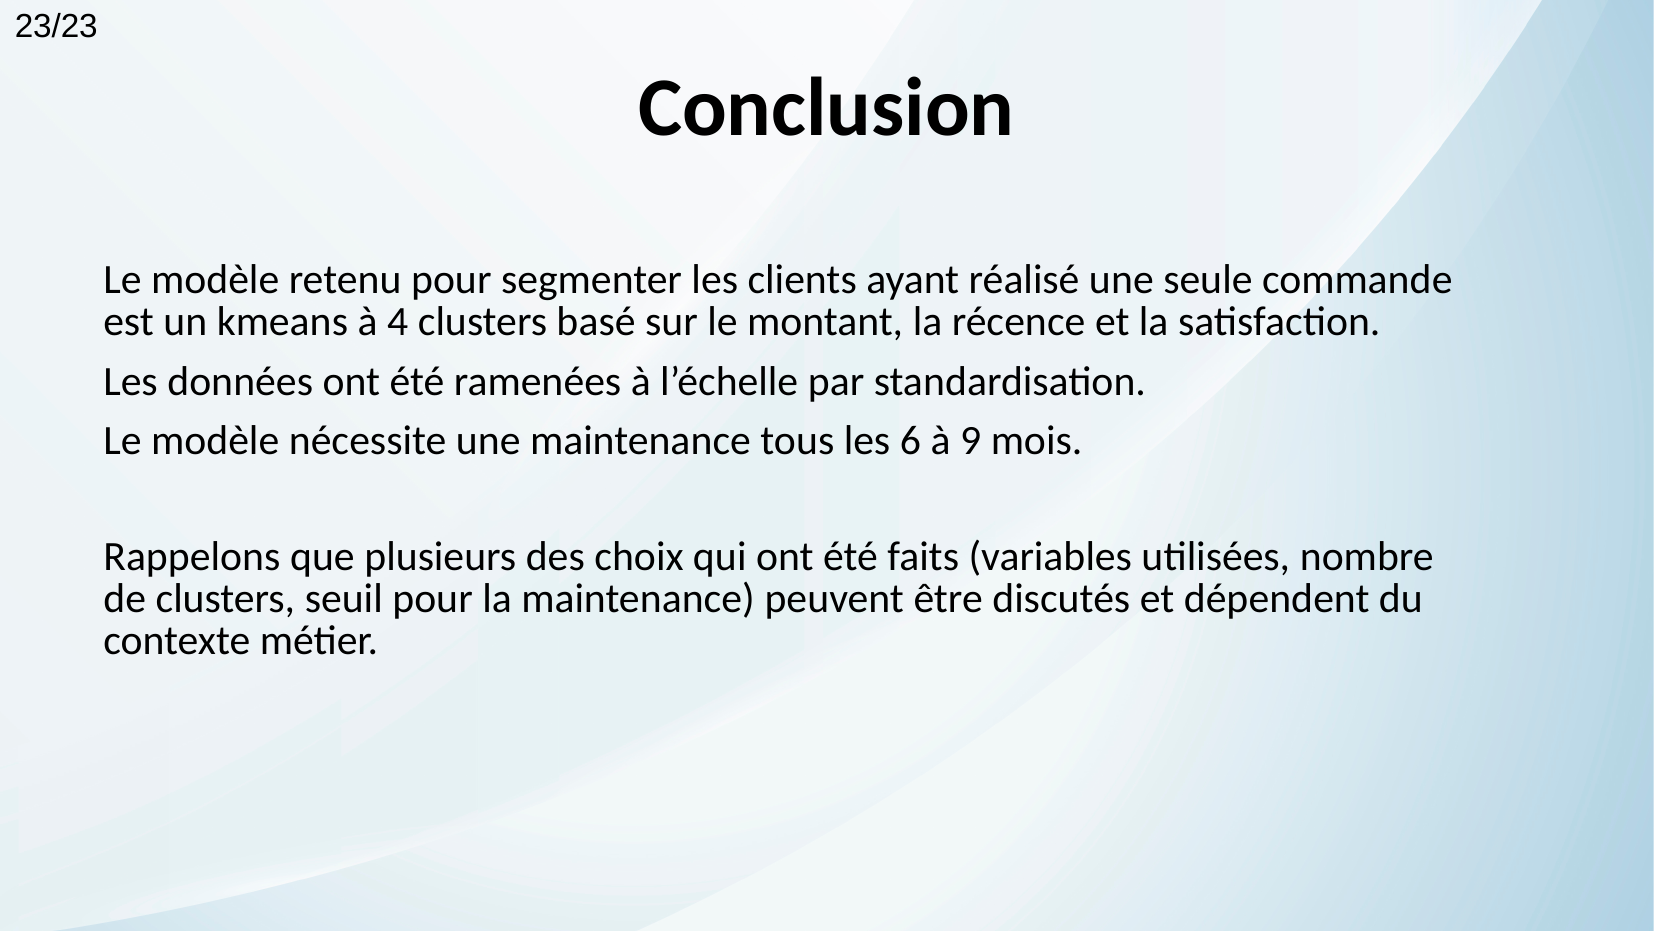

23/23
# Conclusion
Le modèle retenu pour segmenter les clients ayant réalisé une seule commande est un kmeans à 4 clusters basé sur le montant, la récence et la satisfaction.
Les données ont été ramenées à l’échelle par standardisation.
Le modèle nécessite une maintenance tous les 6 à 9 mois.
Rappelons que plusieurs des choix qui ont été faits (variables utilisées, nombre de clusters, seuil pour la maintenance) peuvent être discutés et dépendent du contexte métier.